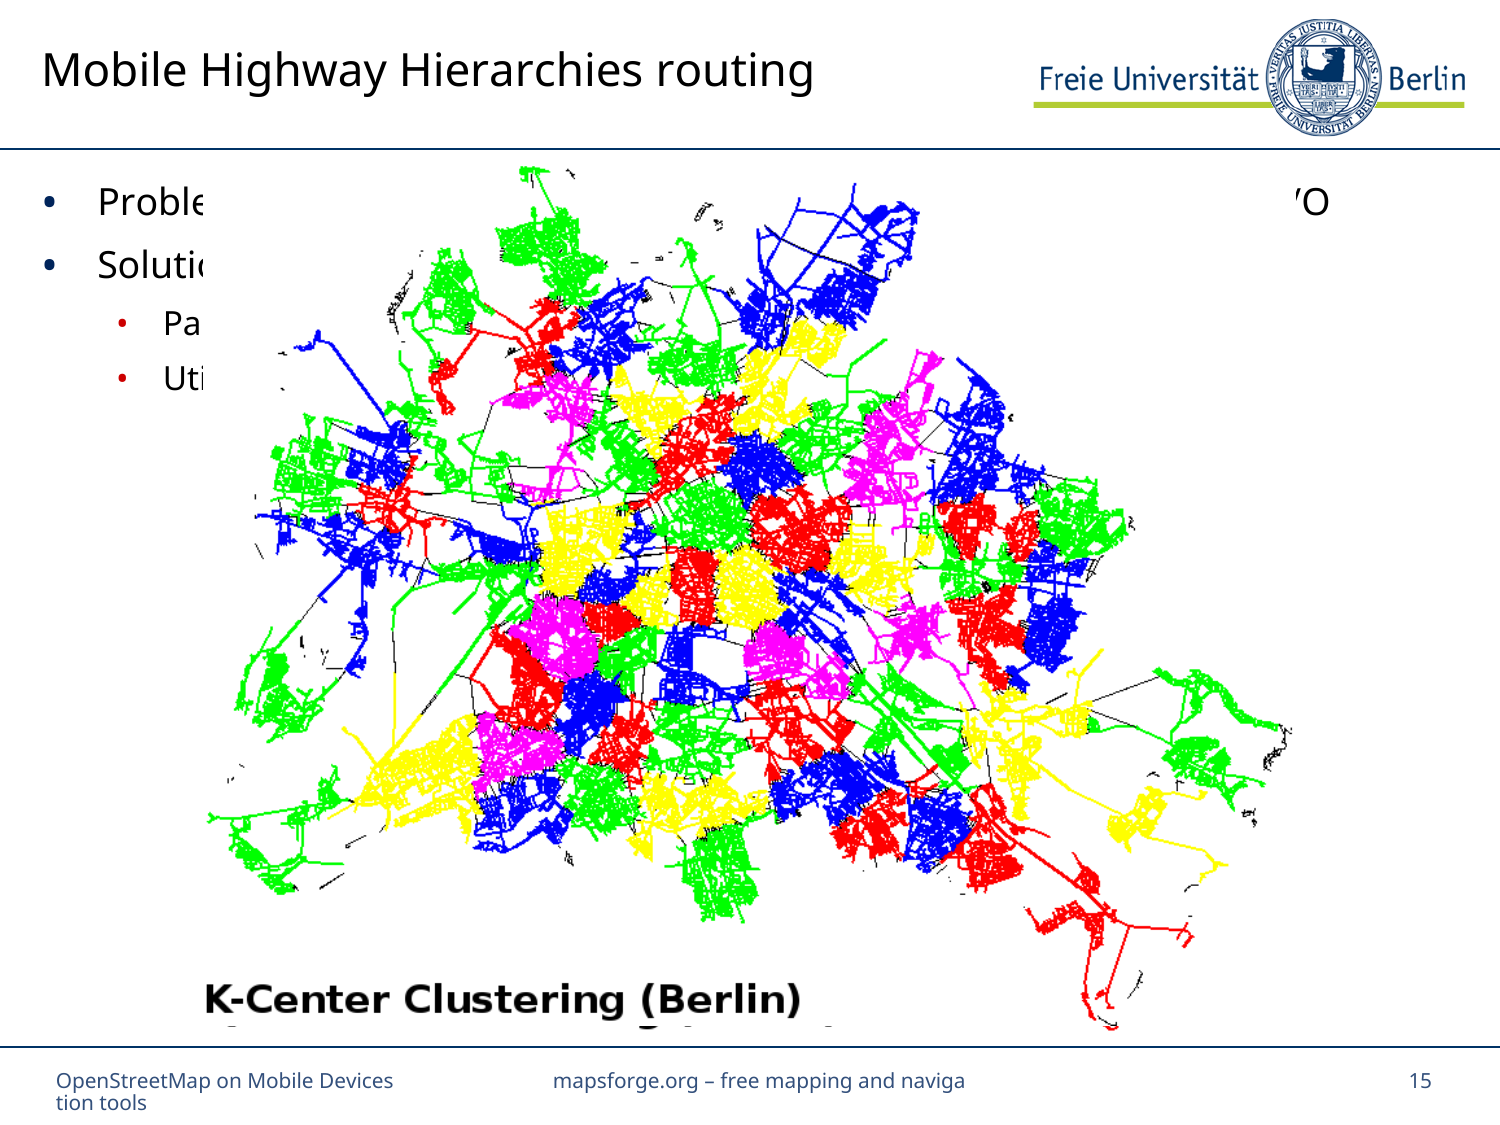

# Mobile Highway Hierarchies routing
Problem: few memory → graph cannot be hold in RAM → minimize I/O
Solution:
Partition each level of the graph into smaller blocks
Utilize spatial locality property of HH-search
OpenStreetMap on Mobile Devices mapsforge.org – free mapping and navigation tools
15